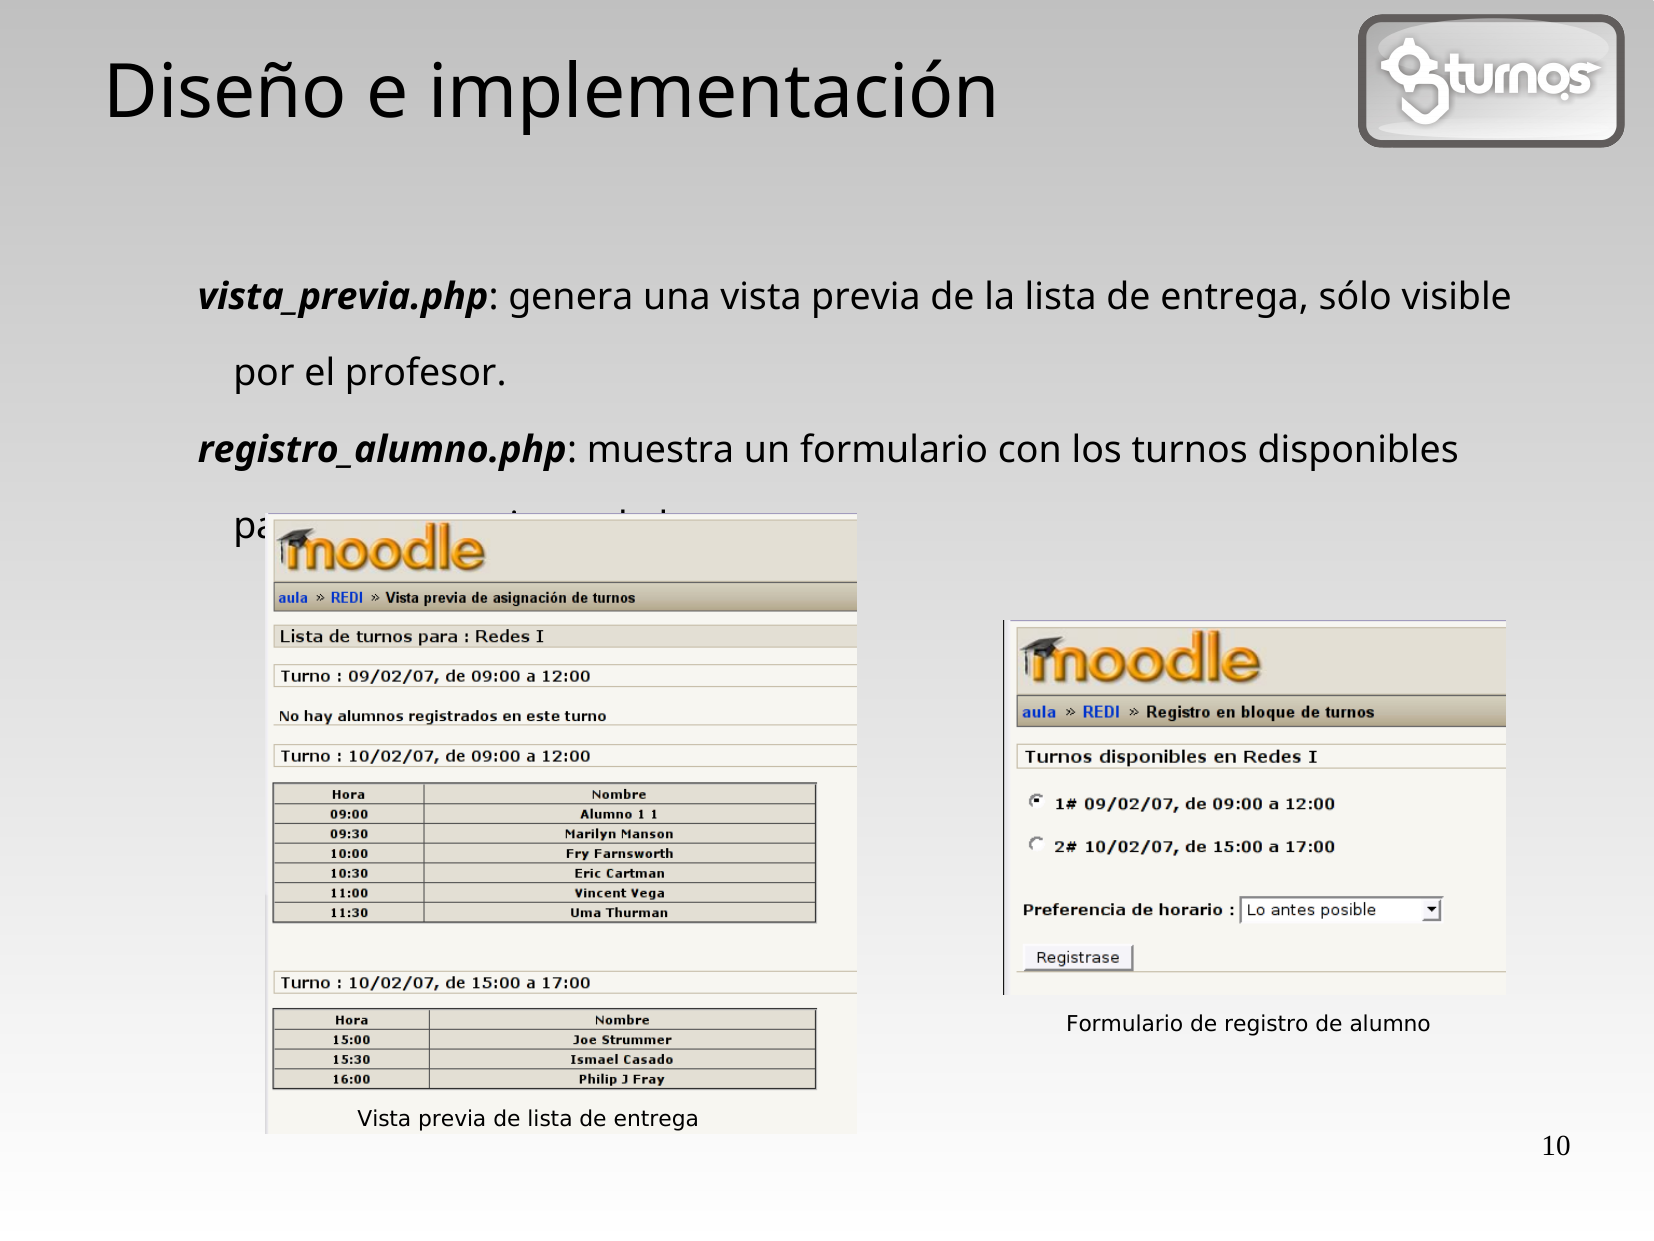

Diseño e implementación
vista_previa.php: genera una vista previa de la lista de entrega, sólo visible por el profesor.
registro_alumno.php: muestra un formulario con los turnos disponibles para que se registre el alumno.
Formulario de registro de alumno
Vista previa de lista de entrega
10